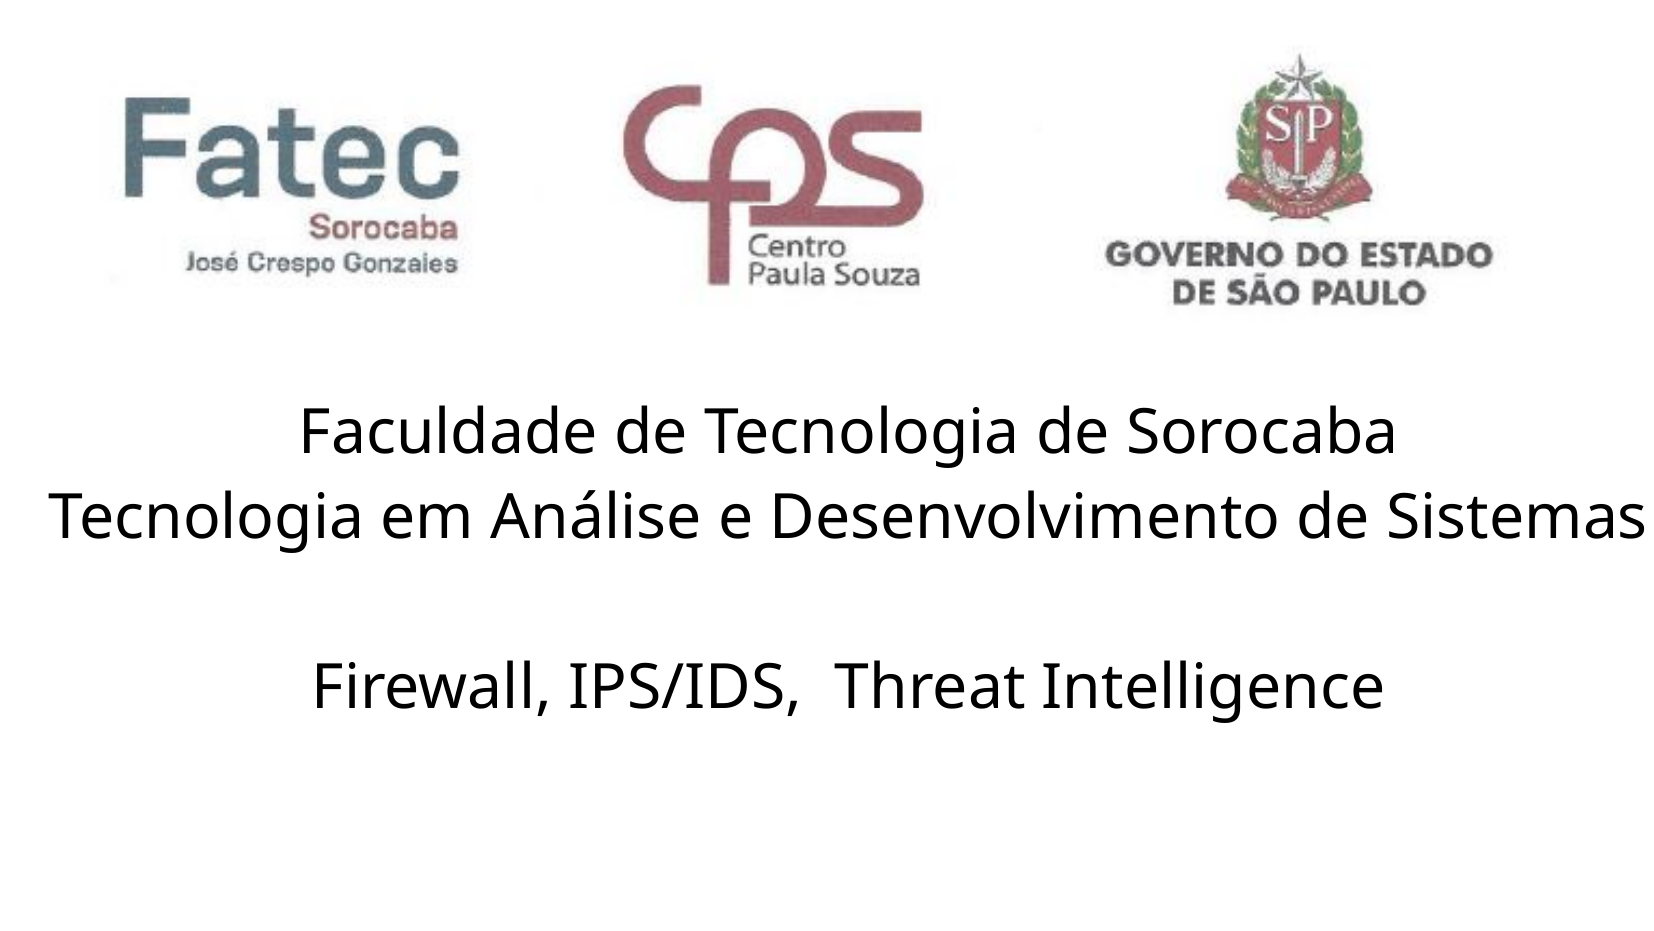

Faculdade de Tecnologia de Sorocaba
Tecnologia em Análise e Desenvolvimento de Sistemas
Firewall, IPS/IDS, Threat Intelligence